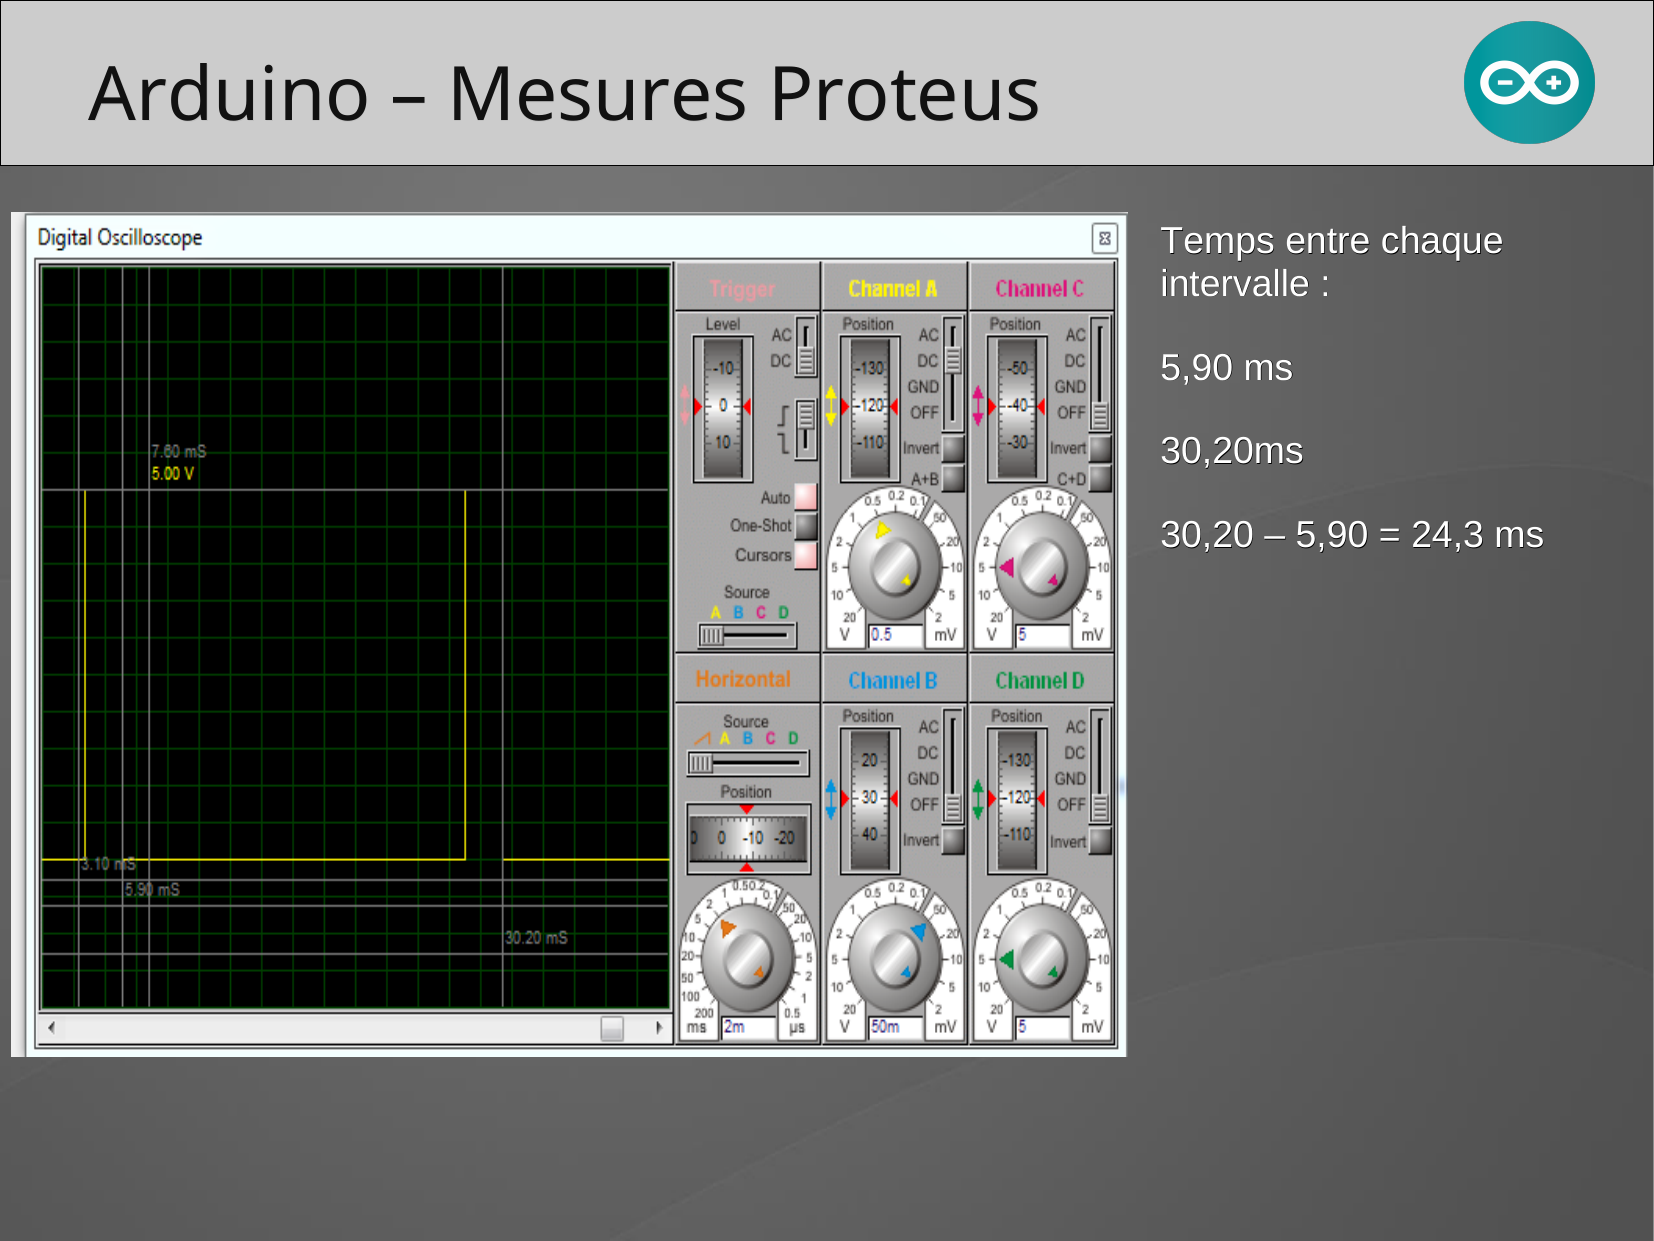

Arduino – Mesures Proteus
Temps entre chaque intervalle :
5,90 ms
30,20ms
30,20 – 5,90 = 24,3 ms